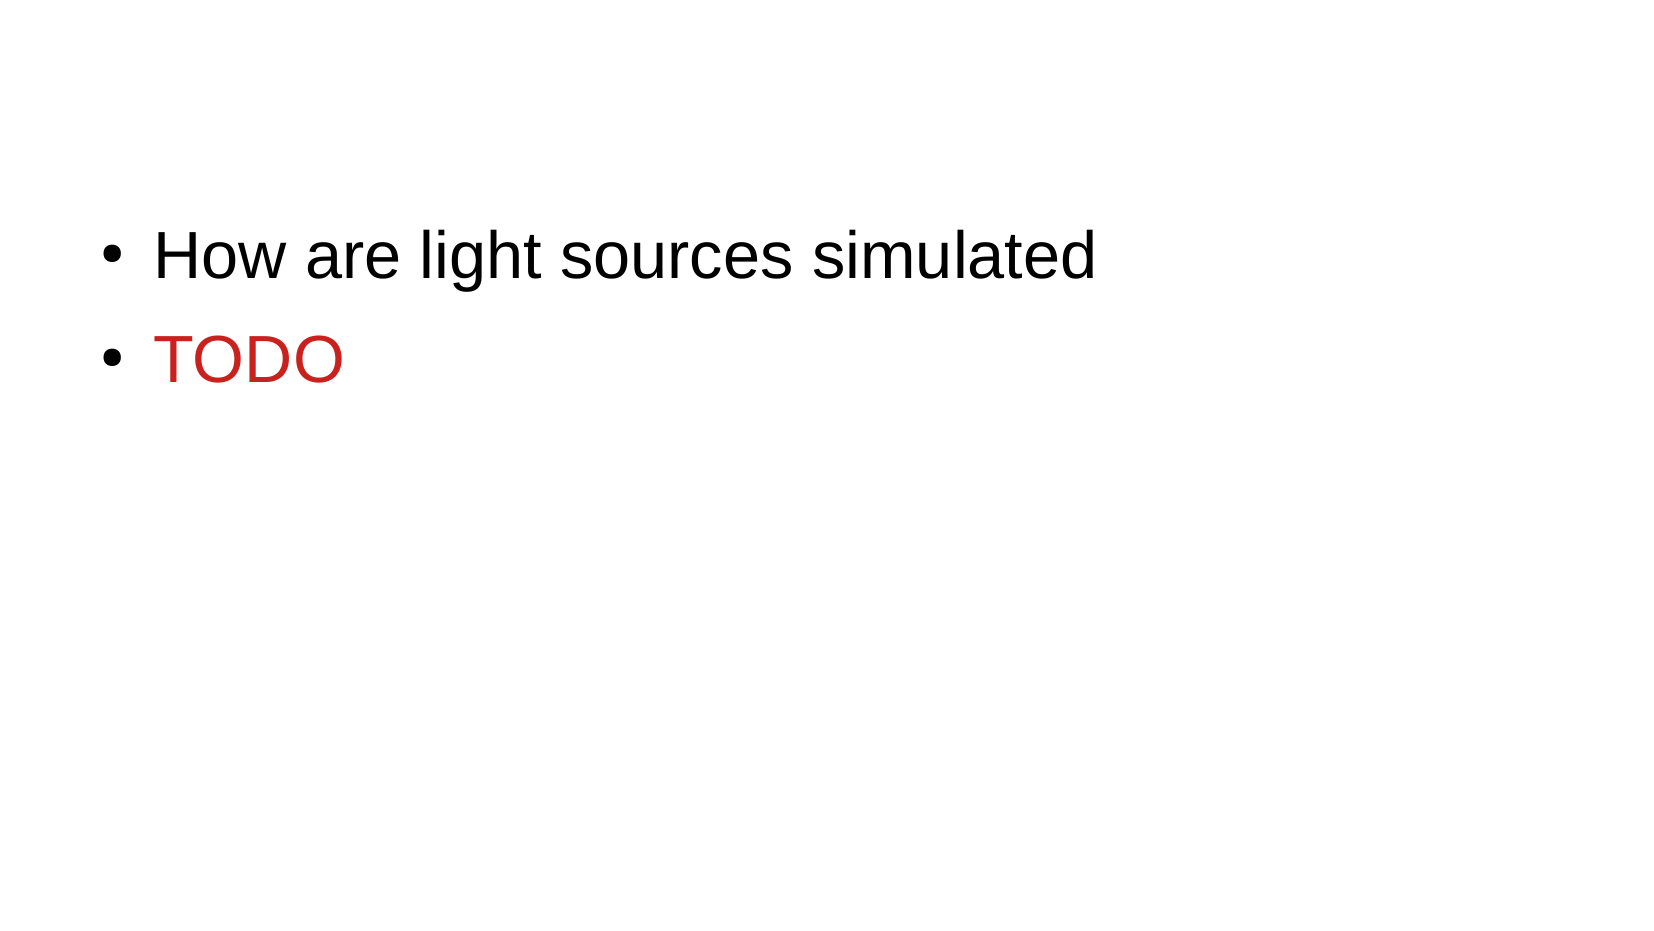

#
How are light sources simulated
TODO